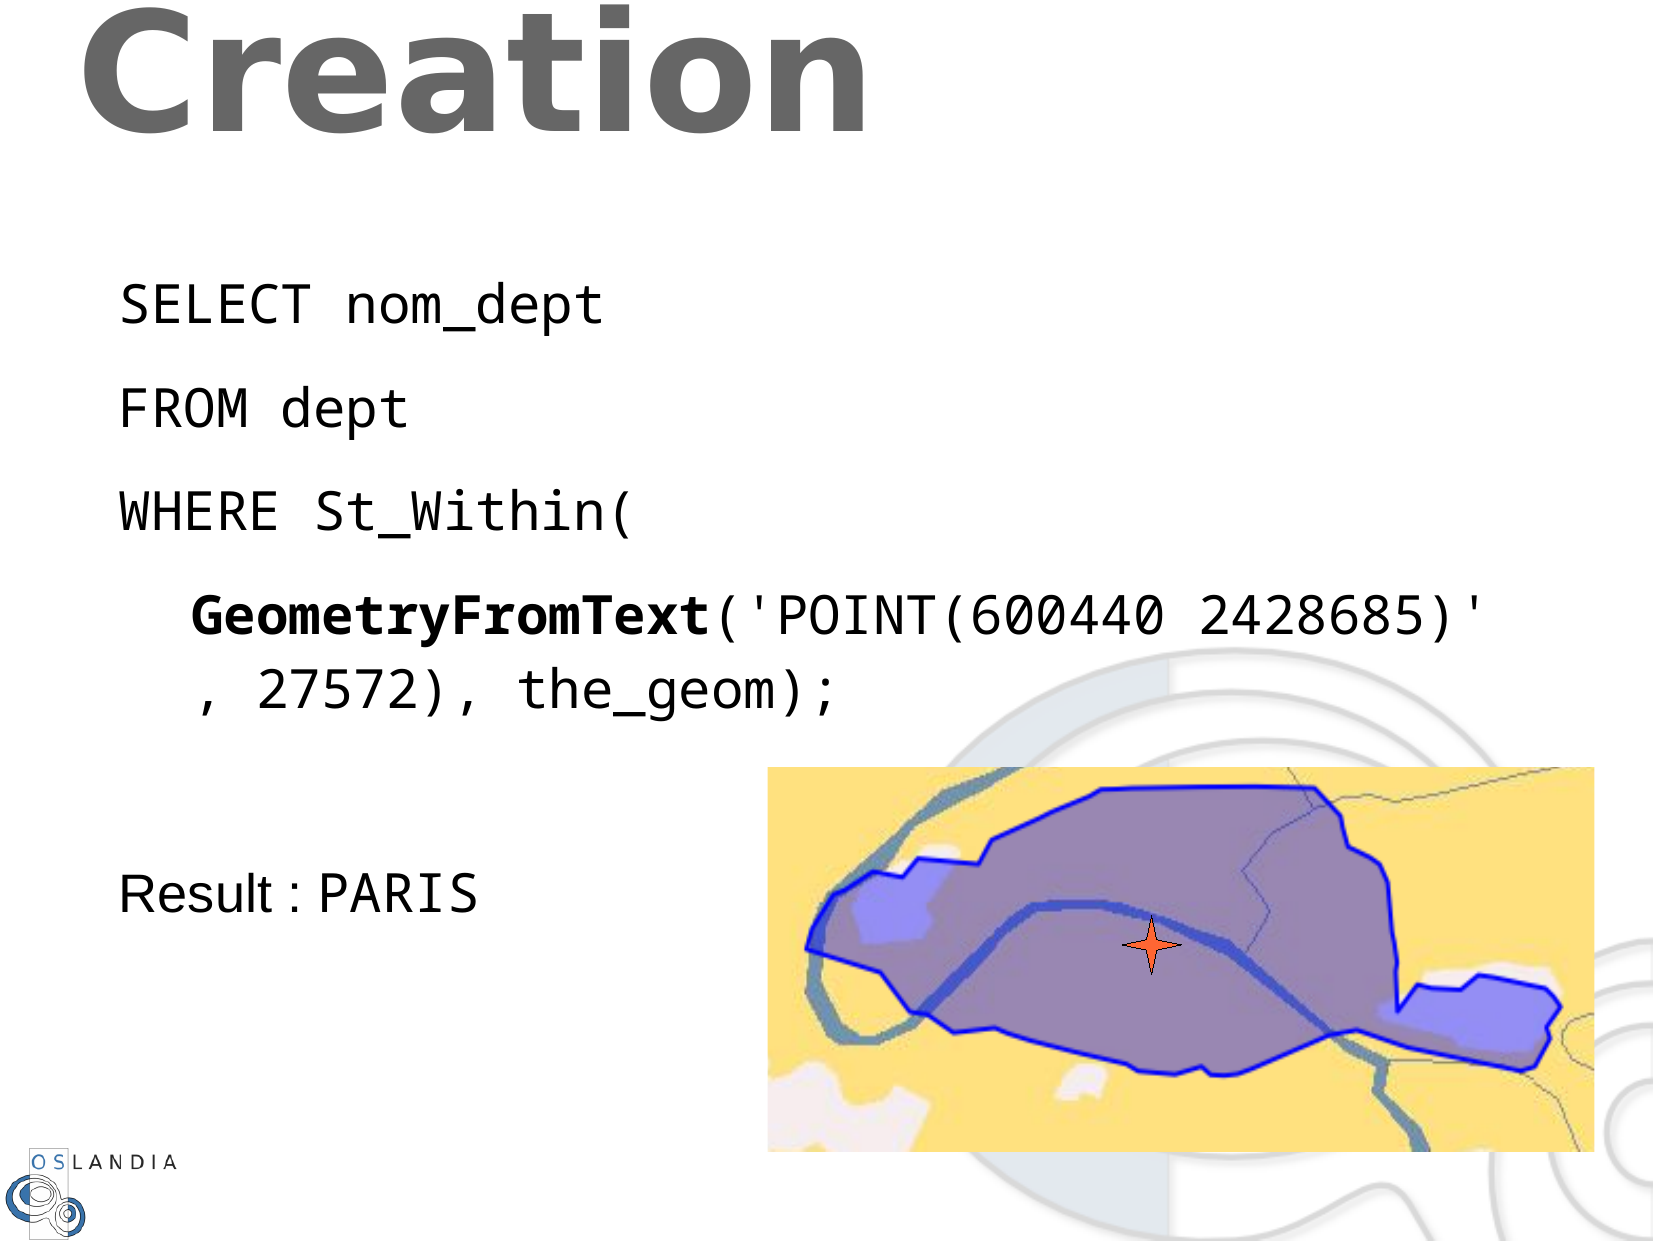

# Creation
SELECT nom_dept
FROM dept
WHERE St_Within(
GeometryFromText('POINT(600440 2428685)'
, 27572), the_geom);
Result : PARIS